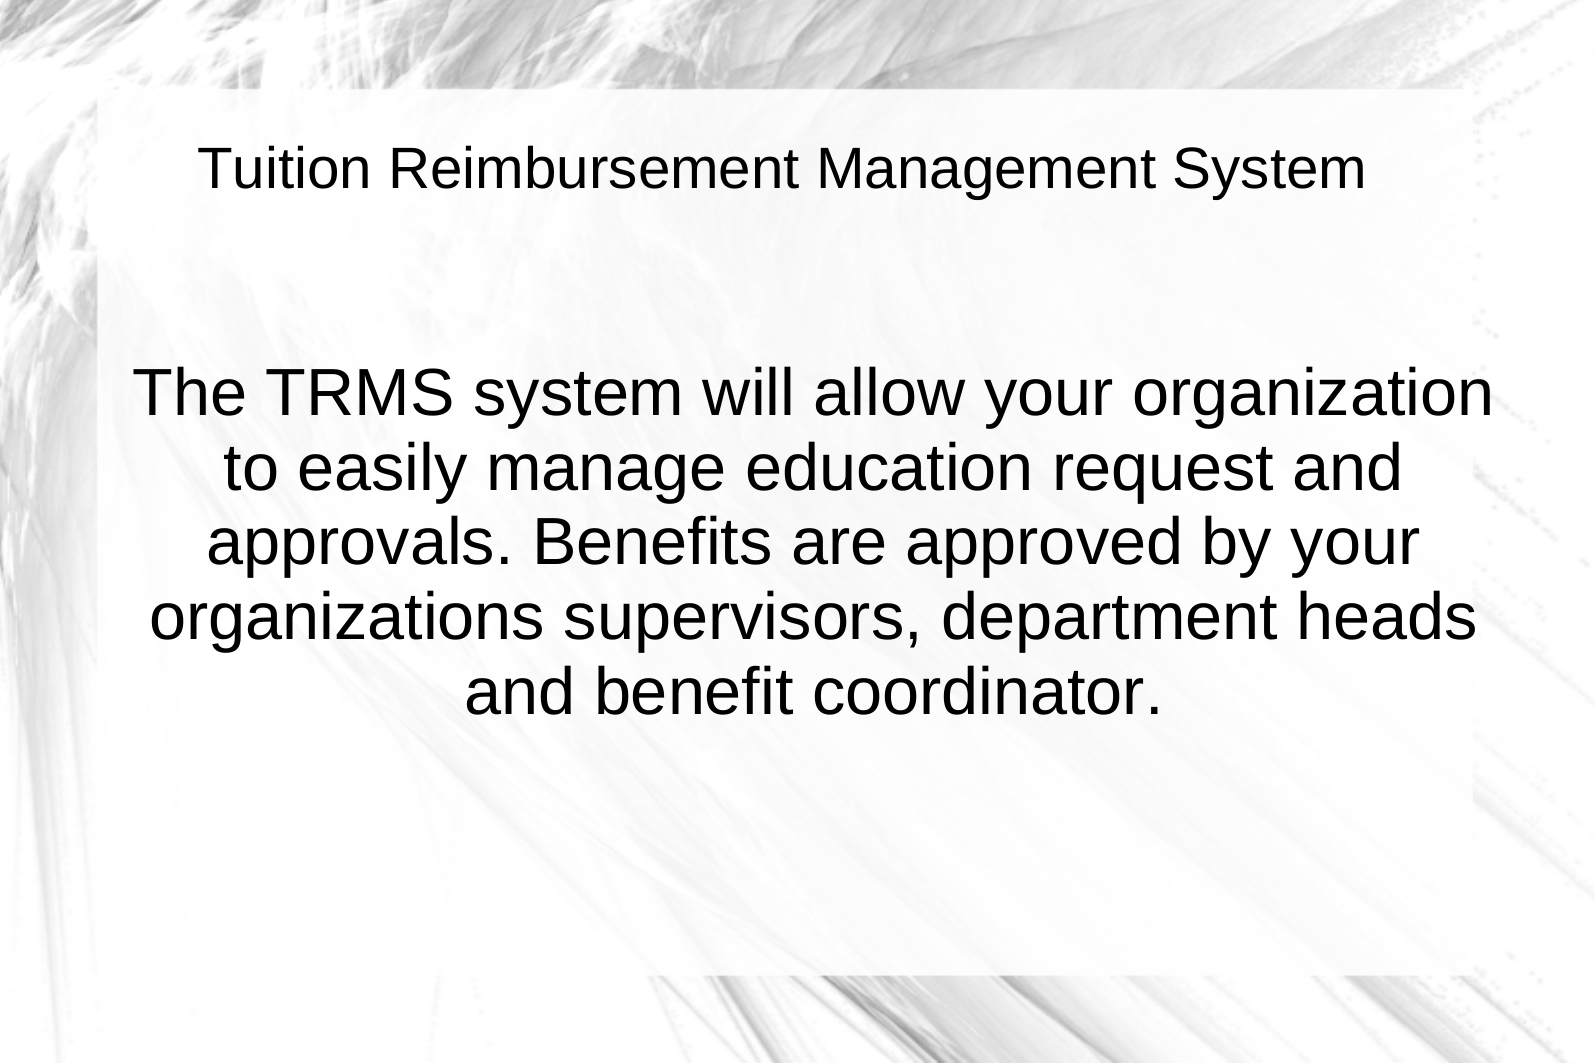

# Tuition Reimbursement Management System
The TRMS system will allow your organization to easily manage education request and approvals. Benefits are approved by your organizations supervisors, department heads and benefit coordinator.